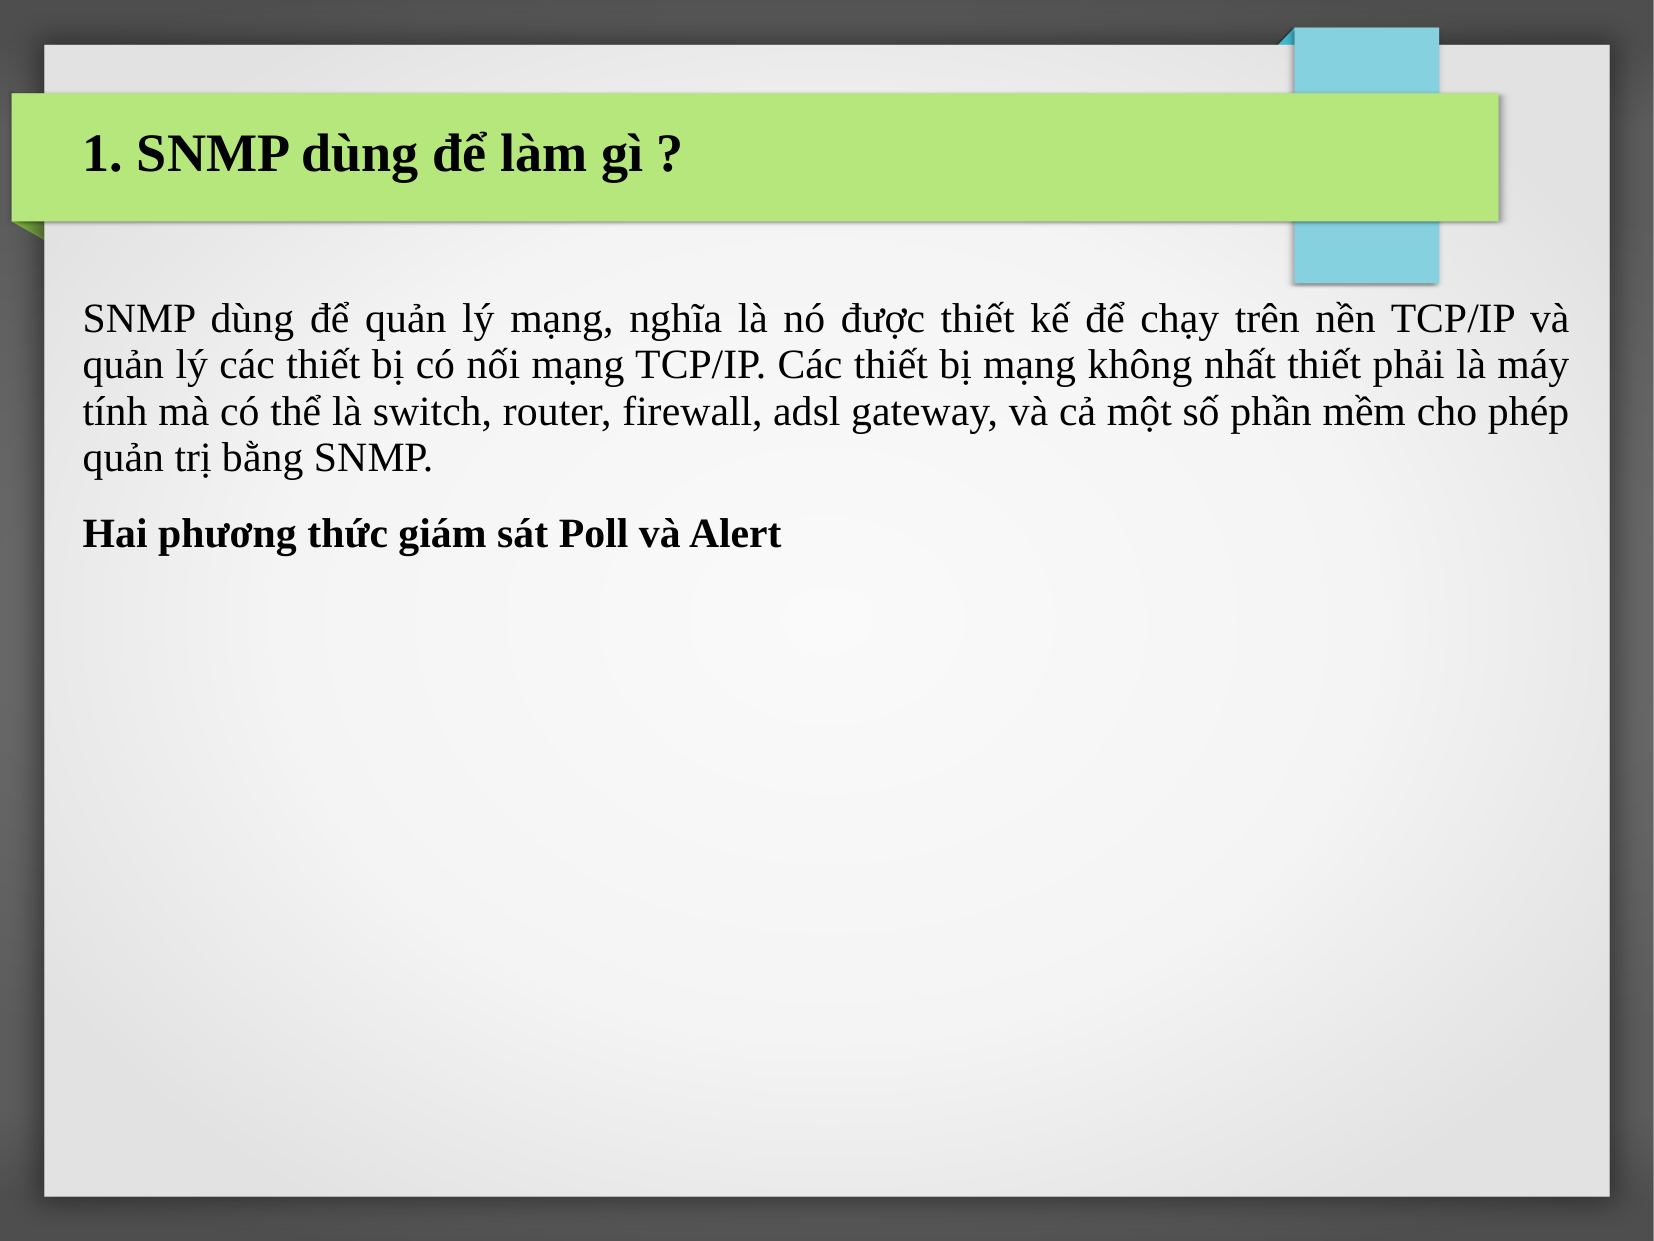

# 1. SNMP dùng để làm gì ?
SNMP dùng để quản lý mạng, nghĩa là nó được thiết kế để chạy trên nền TCP/IP và quản lý các thiết bị có nối mạng TCP/IP. Các thiết bị mạng không nhất thiết phải là máy tính mà có thể là switch, router, firewall, adsl gateway, và cả một số phần mềm cho phép quản trị bằng SNMP.
Hai phương thức giám sát Poll và Alert